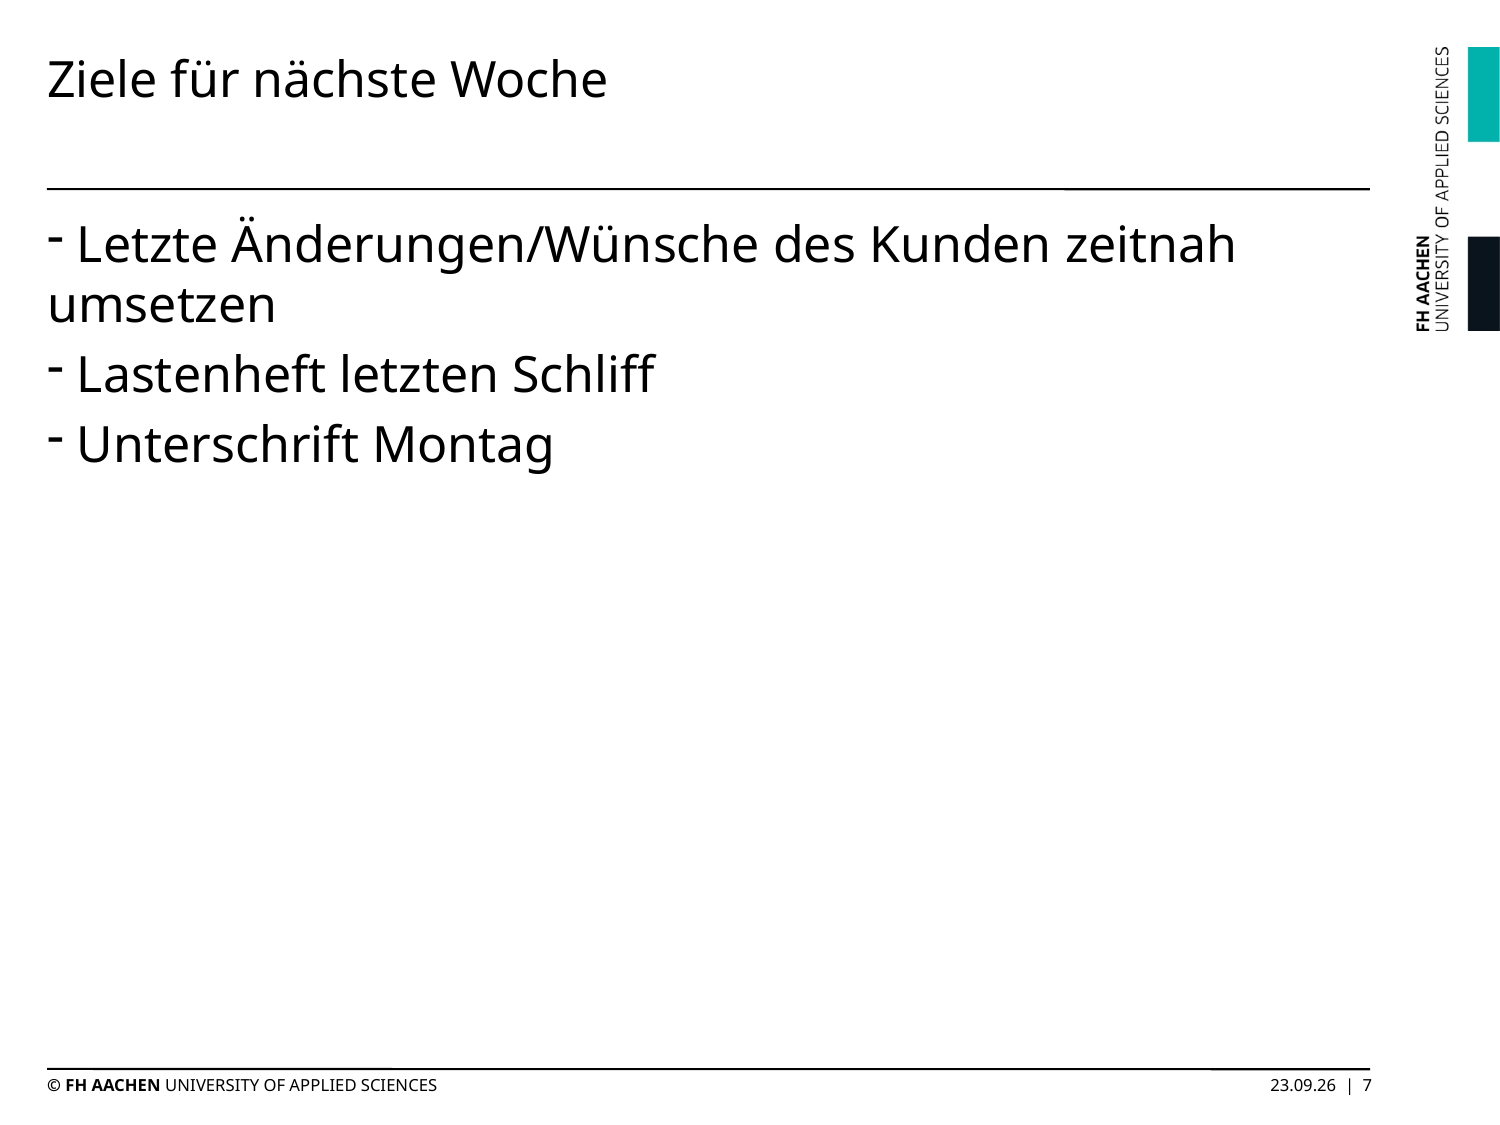

Ziele für nächste Woche
# Letzte Änderungen/Wünsche des Kunden zeitnah umsetzen
 Lastenheft letzten Schliff
 Unterschrift Montag